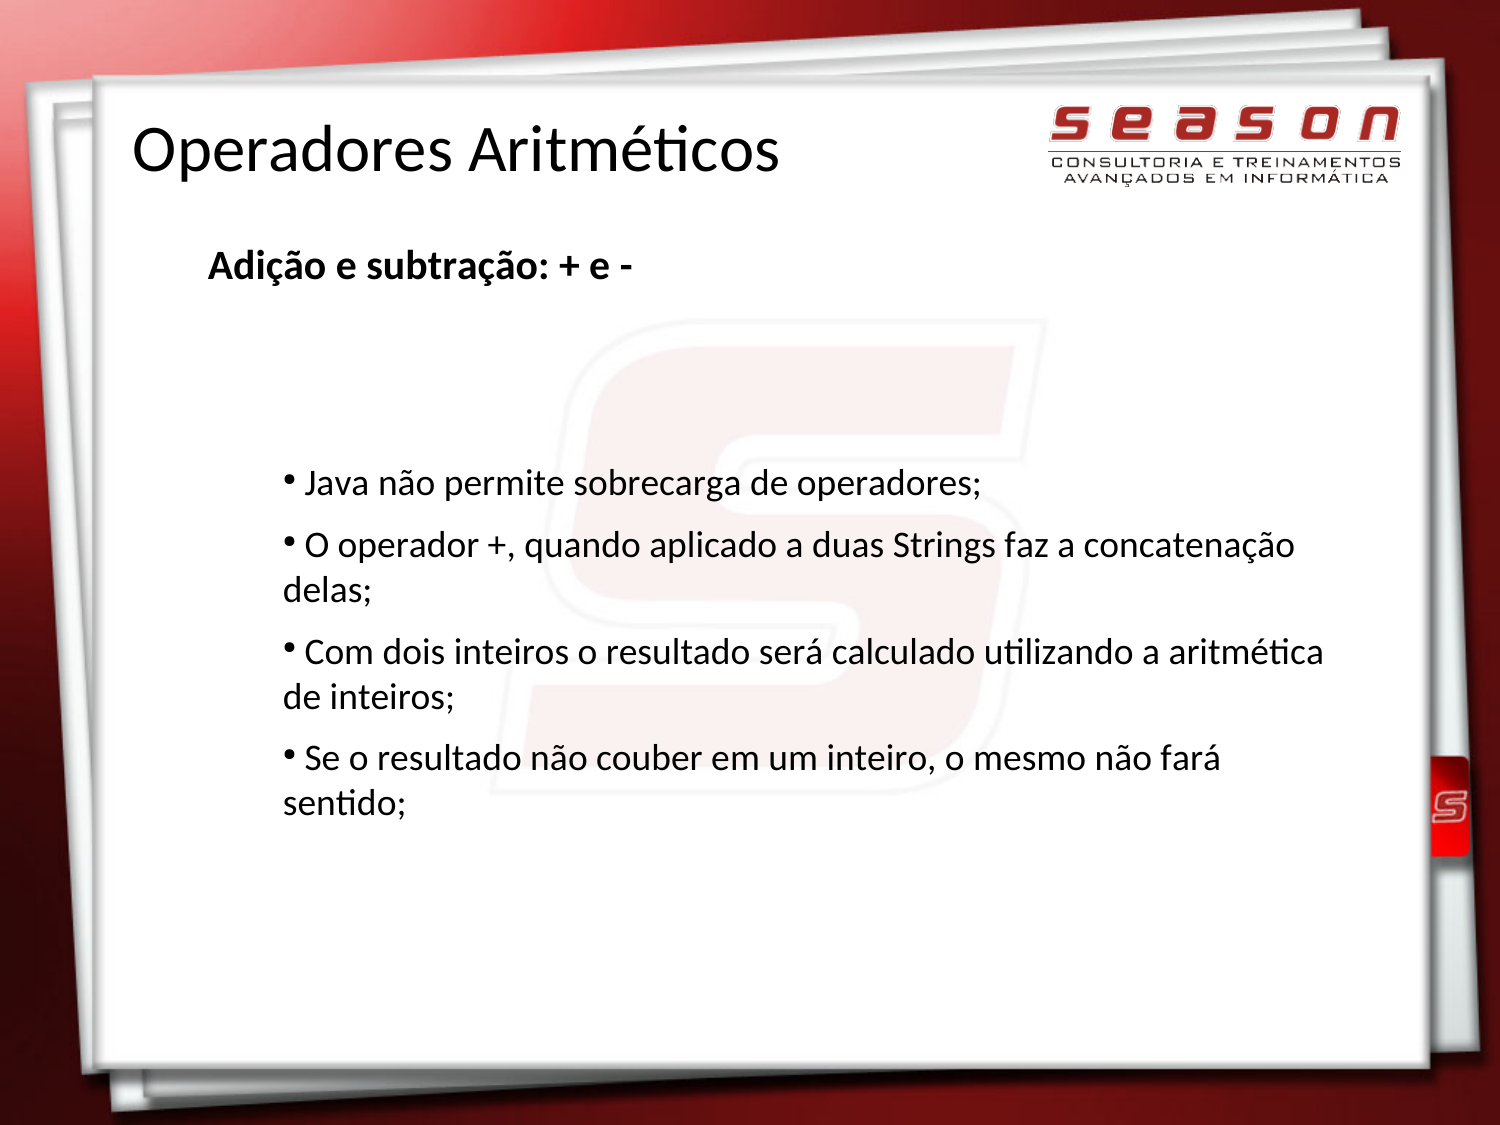

# Operadores Aritméticos
Adição e subtração: + e -
 Java não permite sobrecarga de operadores;
 O operador +, quando aplicado a duas Strings faz a concatenação delas;
 Com dois inteiros o resultado será calculado utilizando a aritmética de inteiros;
 Se o resultado não couber em um inteiro, o mesmo não fará sentido;